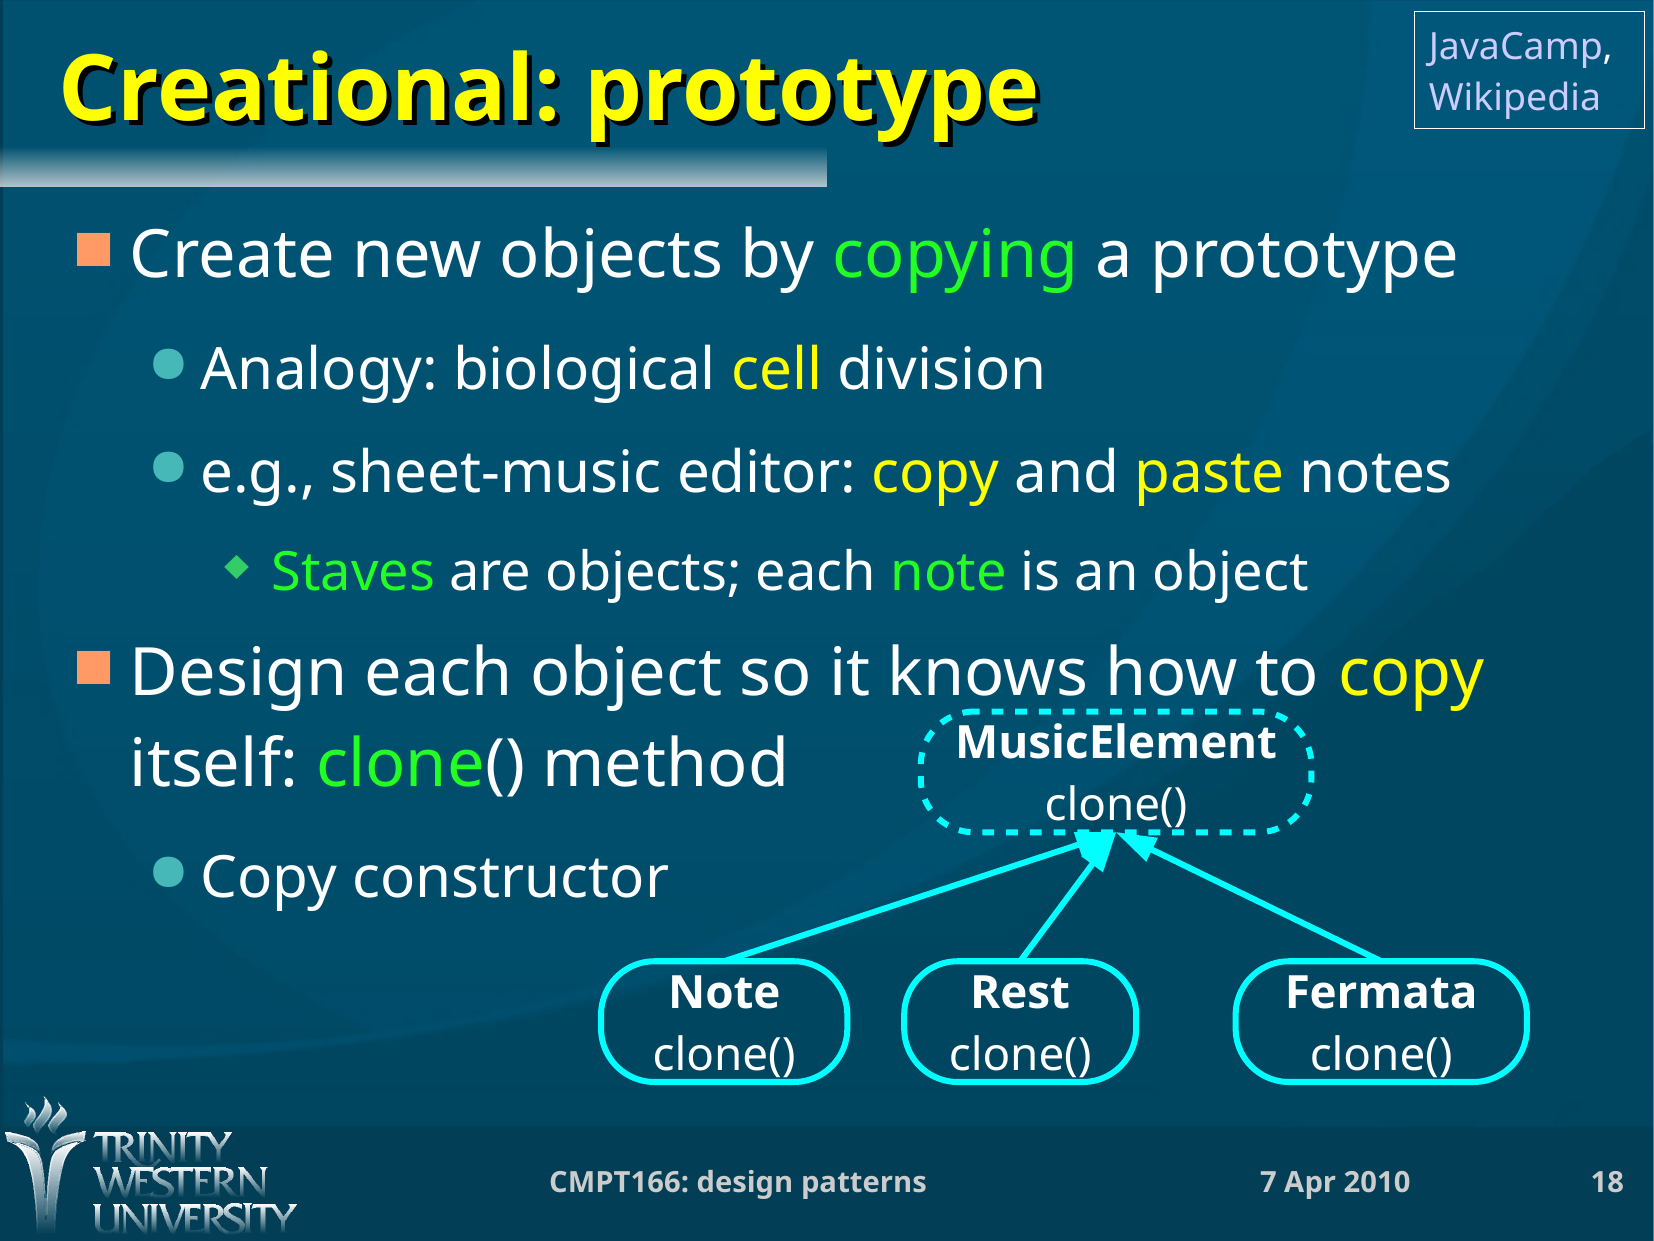

JavaCamp,
Wikipedia
# Creational: prototype
Create new objects by copying a prototype
Analogy: biological cell division
e.g., sheet-music editor: copy and paste notes
Staves are objects; each note is an object
Design each object so it knows how to copy itself: clone() method
Copy constructor
MusicElement
clone()
Note
clone()
Rest
clone()
Fermata
clone()
CMPT166: design patterns
7 Apr 2010
18